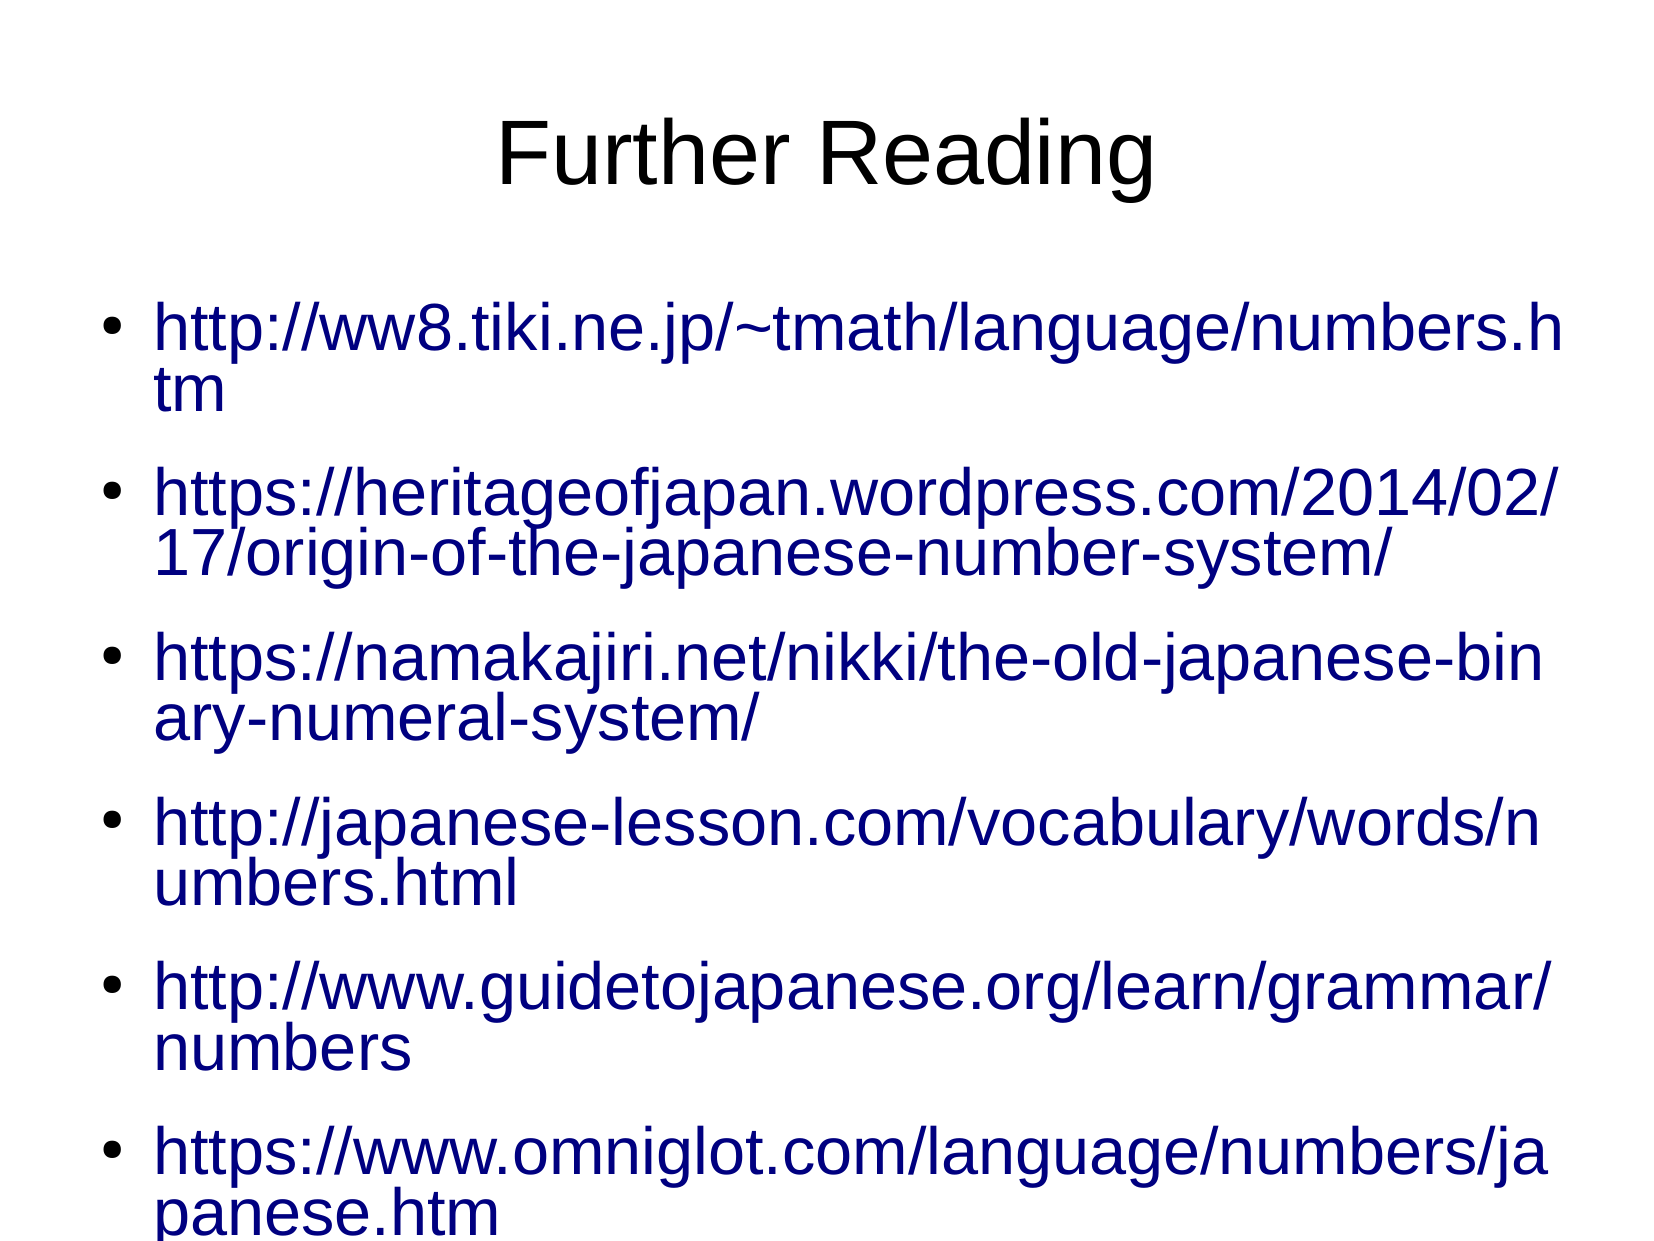

# Further Reading
http://ww8.tiki.ne.jp/~tmath/language/numbers.htm
https://heritageofjapan.wordpress.com/2014/02/17/origin-of-the-japanese-number-system/
https://namakajiri.net/nikki/the-old-japanese-binary-numeral-system/
http://japanese-lesson.com/vocabulary/words/numbers.html
http://www.guidetojapanese.org/learn/grammar/numbers
https://www.omniglot.com/language/numbers/japanese.htm